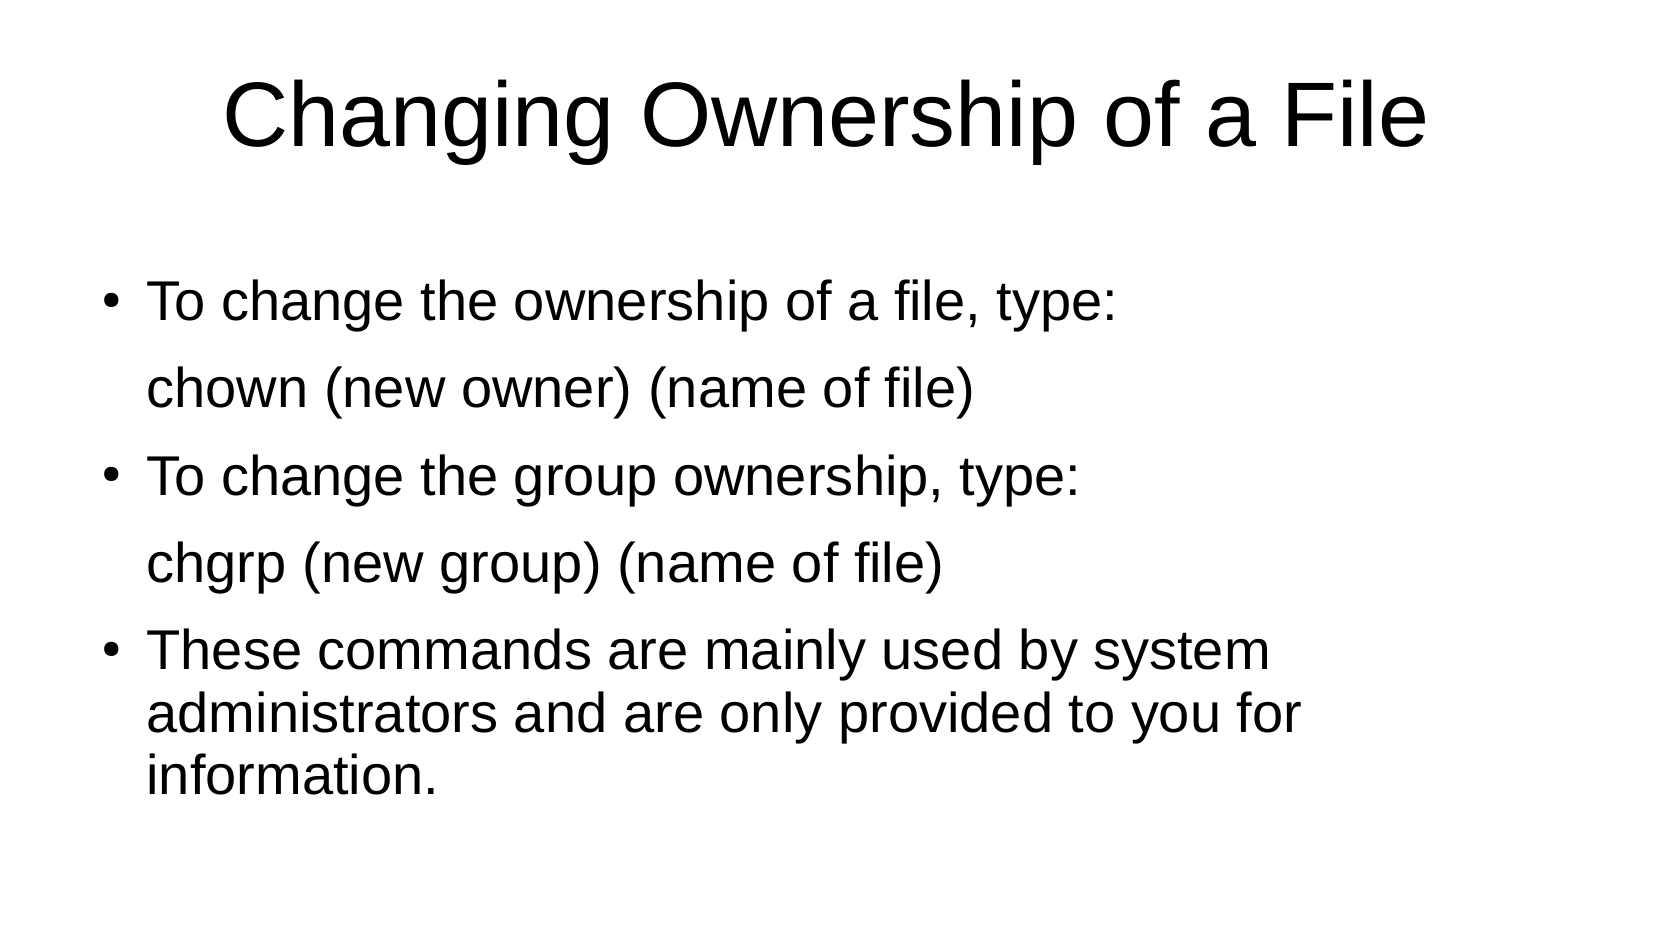

# Changing Ownership of a File
To change the ownership of a file, type:
chown (new owner) (name of file)
To change the group ownership, type:
chgrp (new group) (name of file)
These commands are mainly used by system administrators and are only provided to you for information.